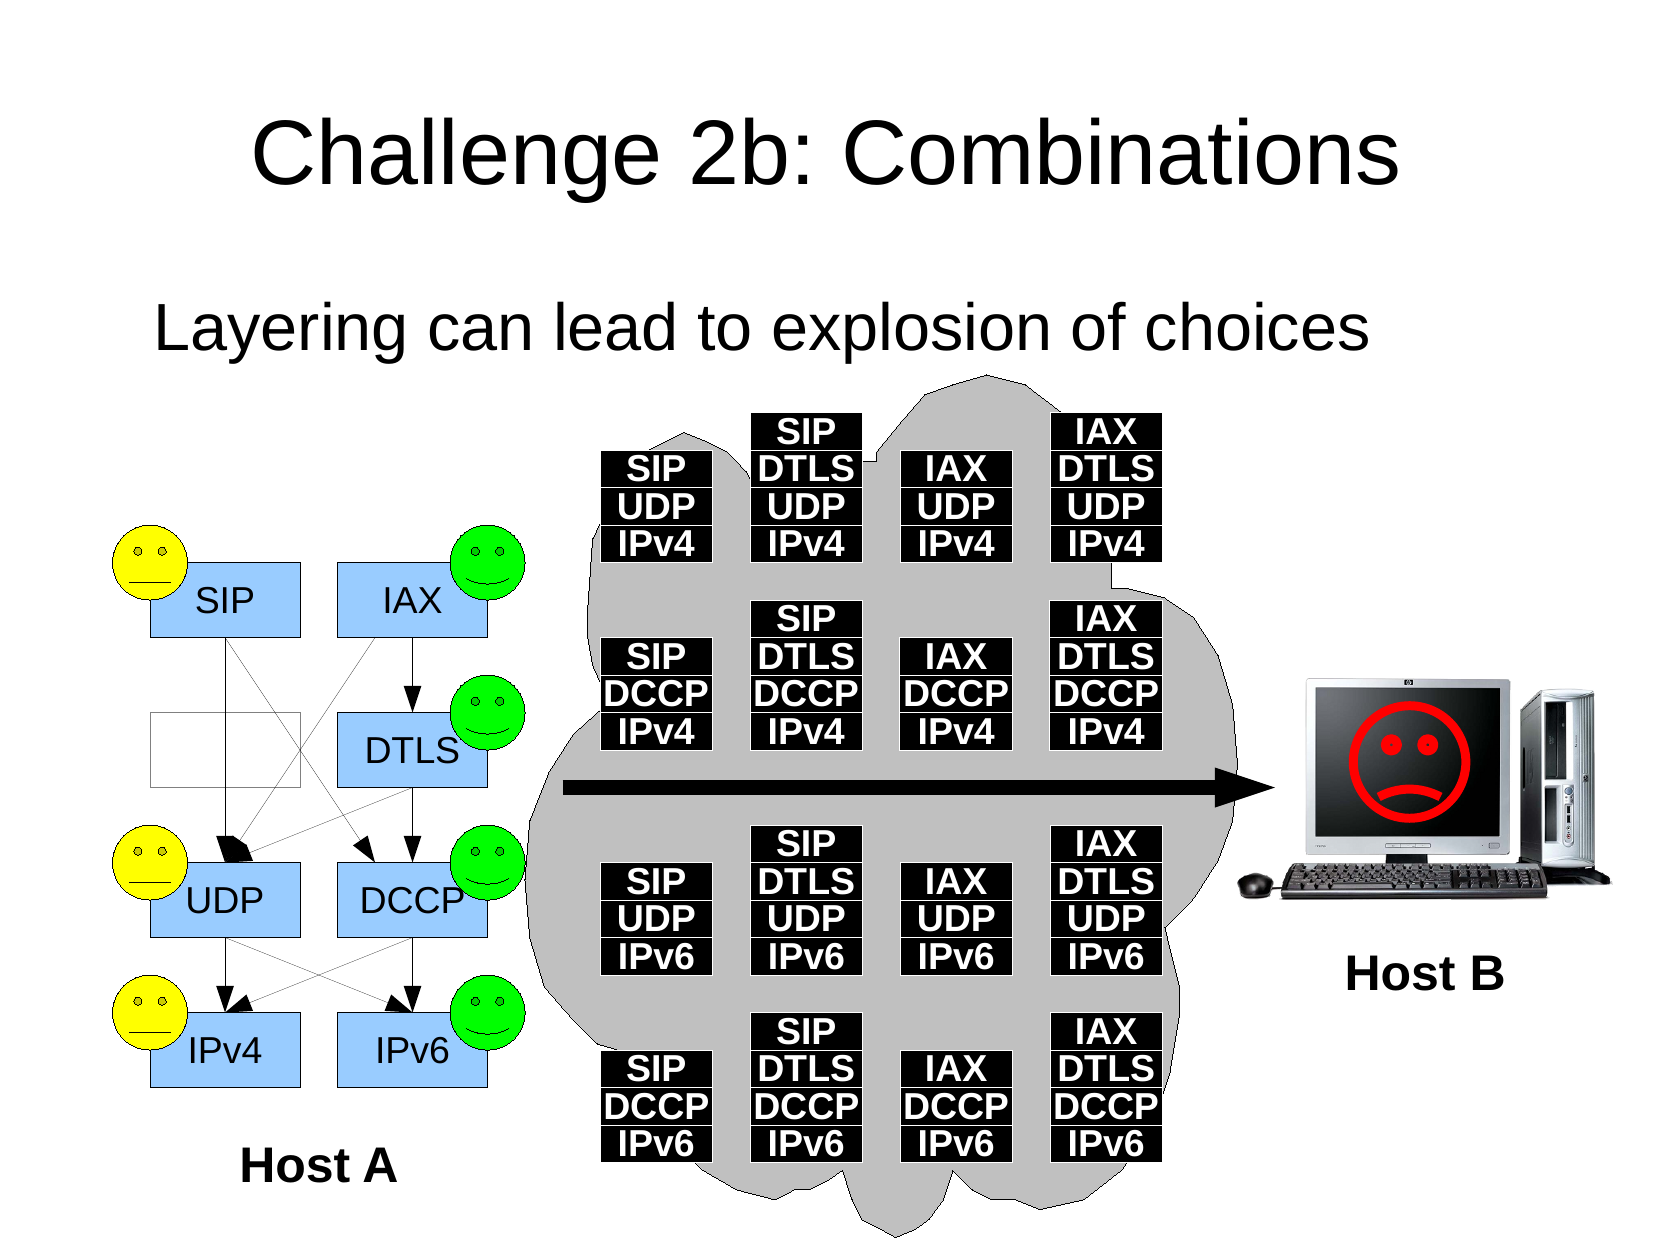

# Challenge 2b: Combinations
Layering can lead to explosion of choices
SIP
IAX
SIP
DTLS
IAX
DTLS
UDP
UDP
UDP
UDP
IPv4
IPv4
IPv4
IPv4
SIP
IAX
SIP
DTLS
IAX
DTLS
DCCP
DCCP
DCCP
DCCP
IPv4
IPv4
IPv4
IPv4
SIP
IAX
SIP
DTLS
IAX
DTLS
UDP
UDP
UDP
UDP
IPv6
IPv6
IPv6
IPv6
SIP
IAX
SIP
DTLS
IAX
DTLS
DCCP
DCCP
DCCP
DCCP
IPv6
IPv6
IPv6
IPv6
SIP
IAX
DTLS
UDP
DCCP
Host B
IPv4
IPv6
Host A